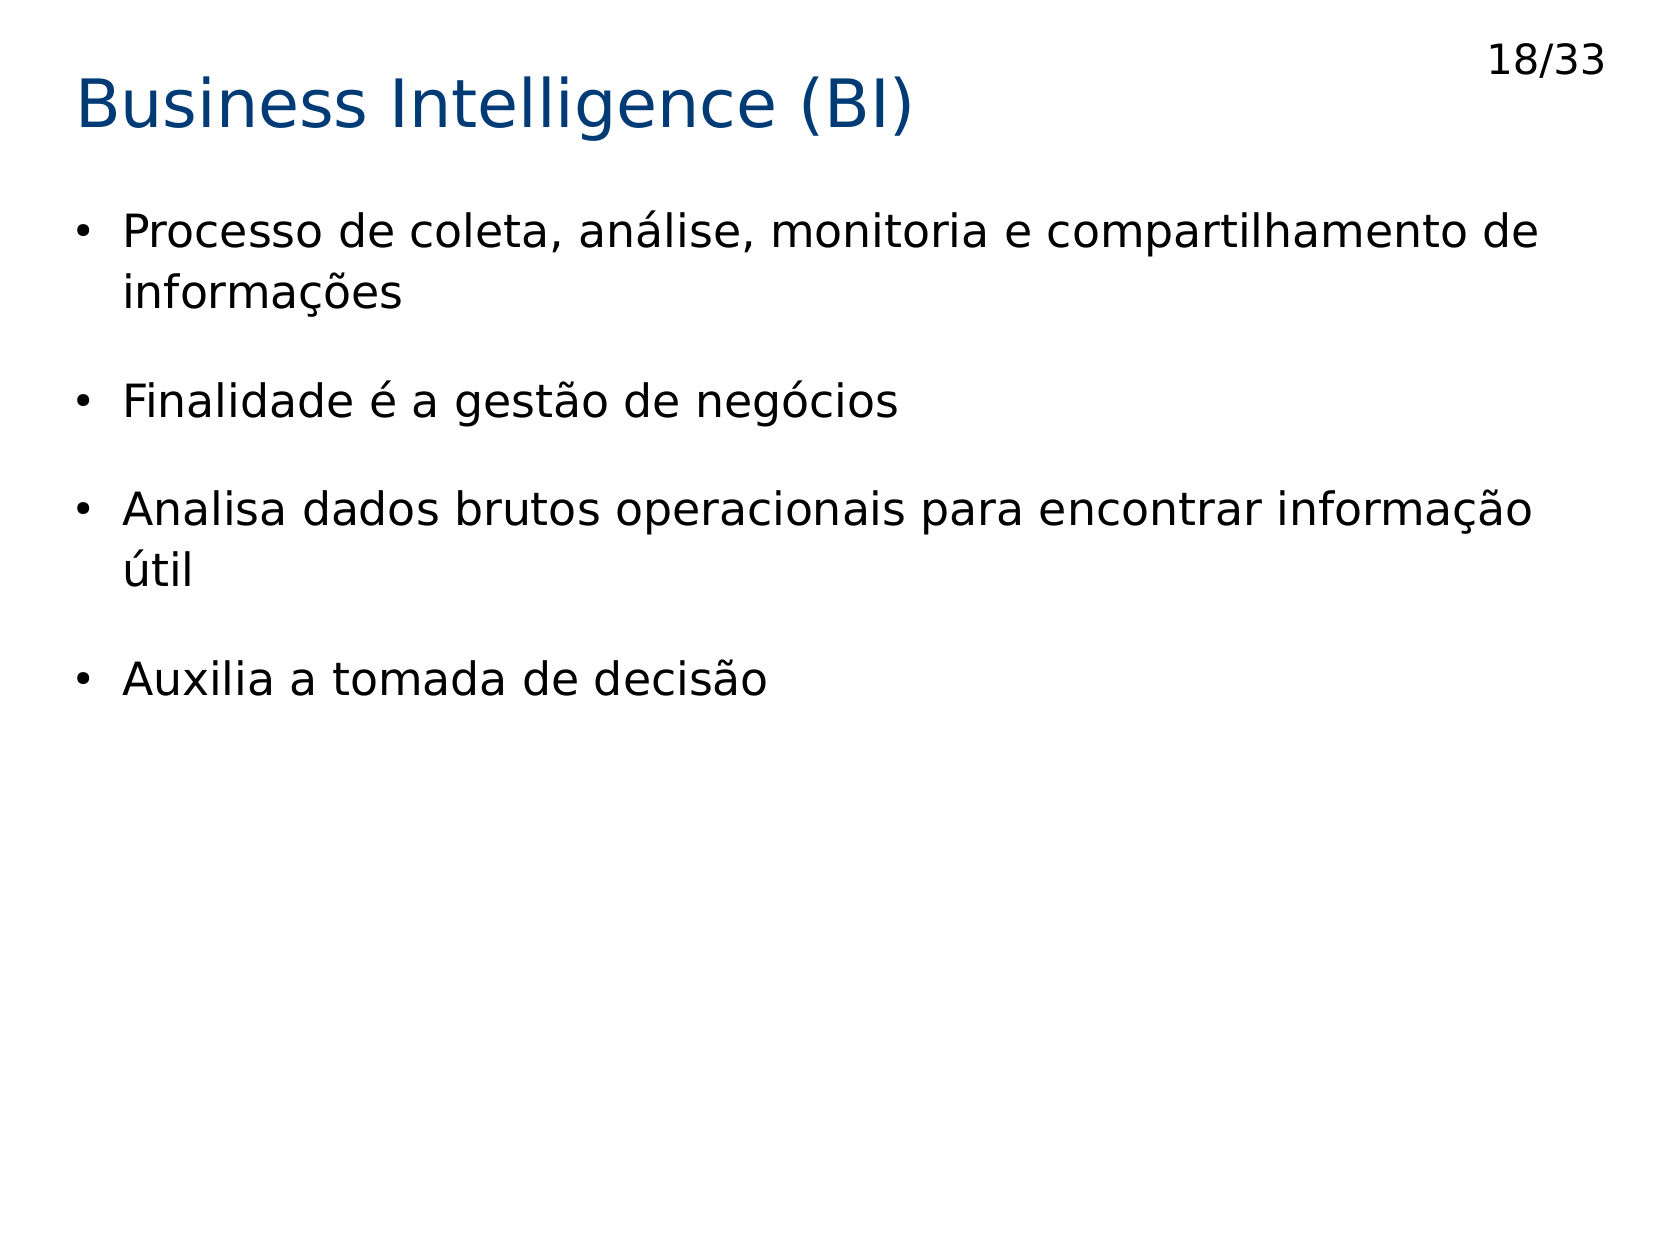

# Business Intelligence (BI)
18
Processo de coleta, análise, monitoria e compartilhamento de informações
Finalidade é a gestão de negócios
Analisa dados brutos operacionais para encontrar informação útil
Auxilia a tomada de decisão